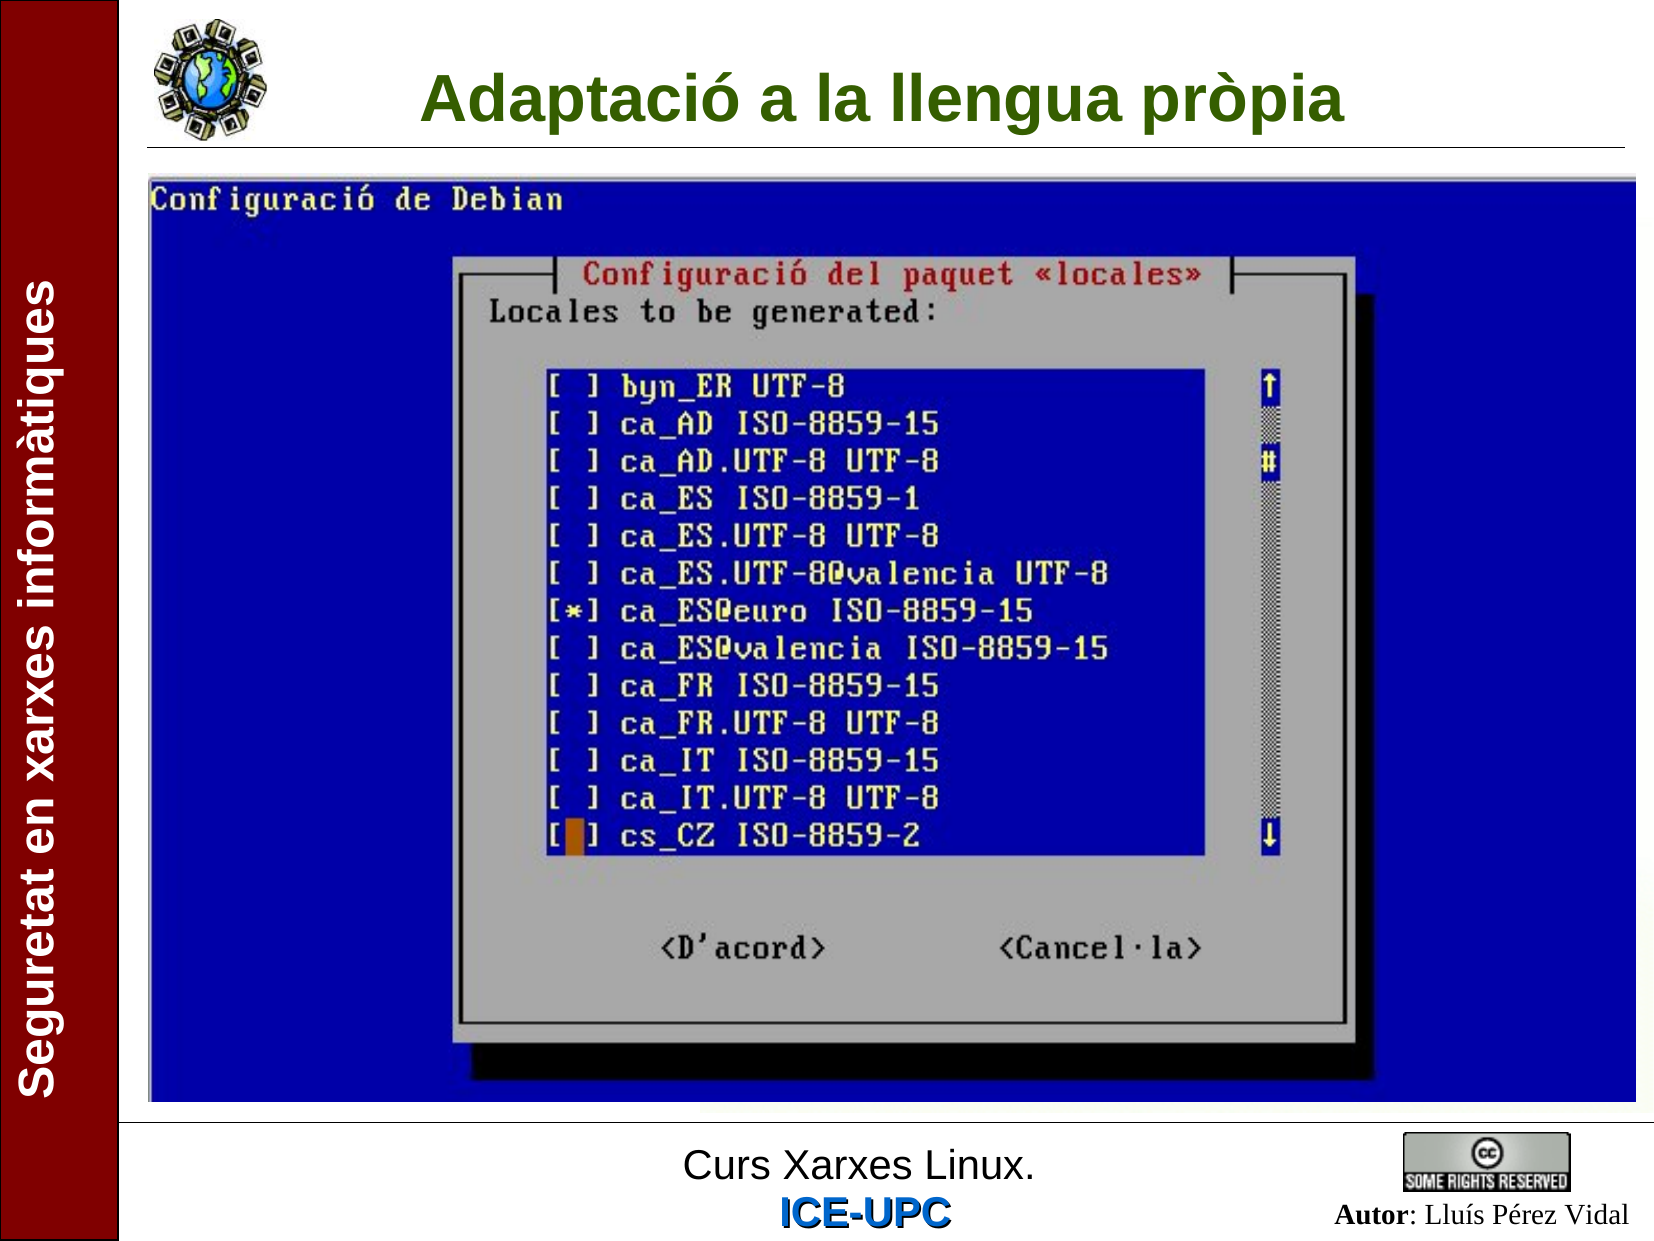

# Adaptació a la llengua pròpia
 Croquis d'arquitectura mostrant les 3 zones